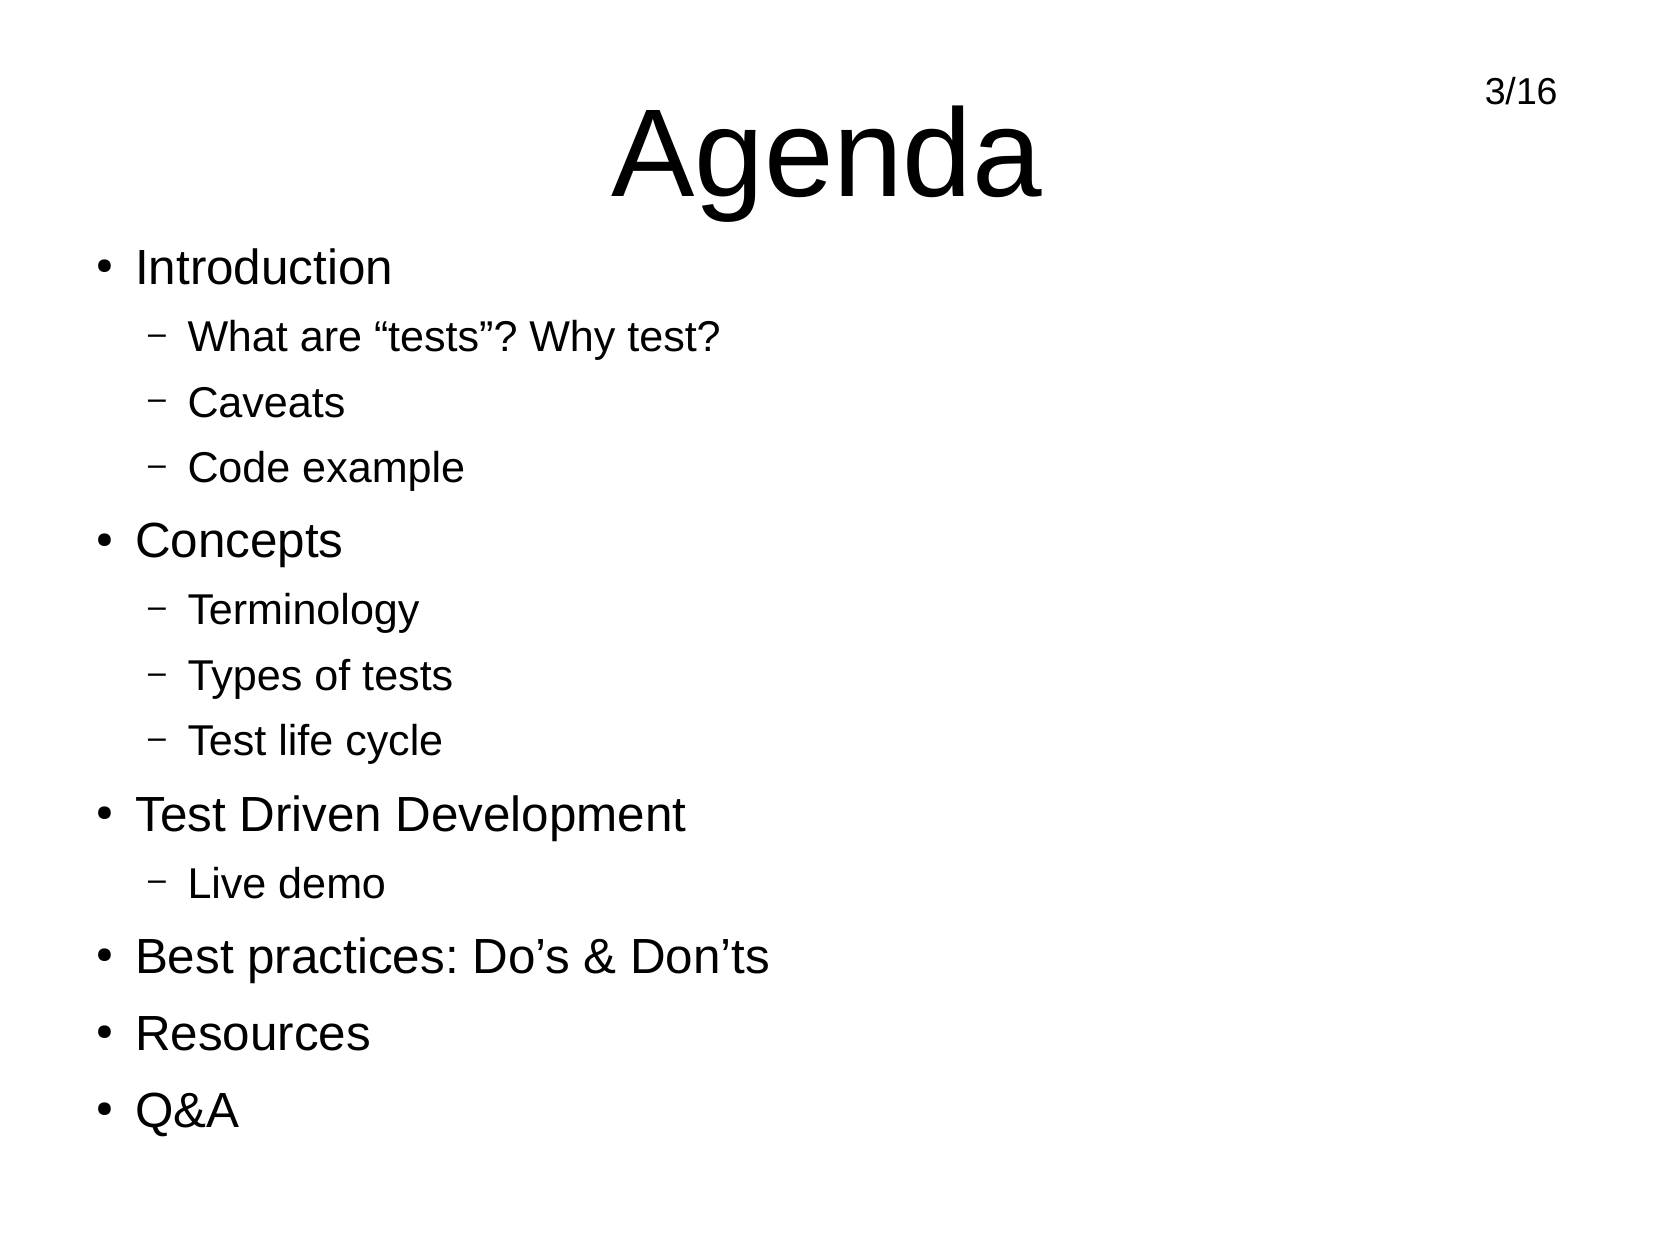

# Agenda
Introduction
What are “tests”? Why test?
Caveats
Code example
Concepts
Terminology
Types of tests
Test life cycle
Test Driven Development
Live demo
Best practices: Do’s & Don’ts
Resources
Q&A